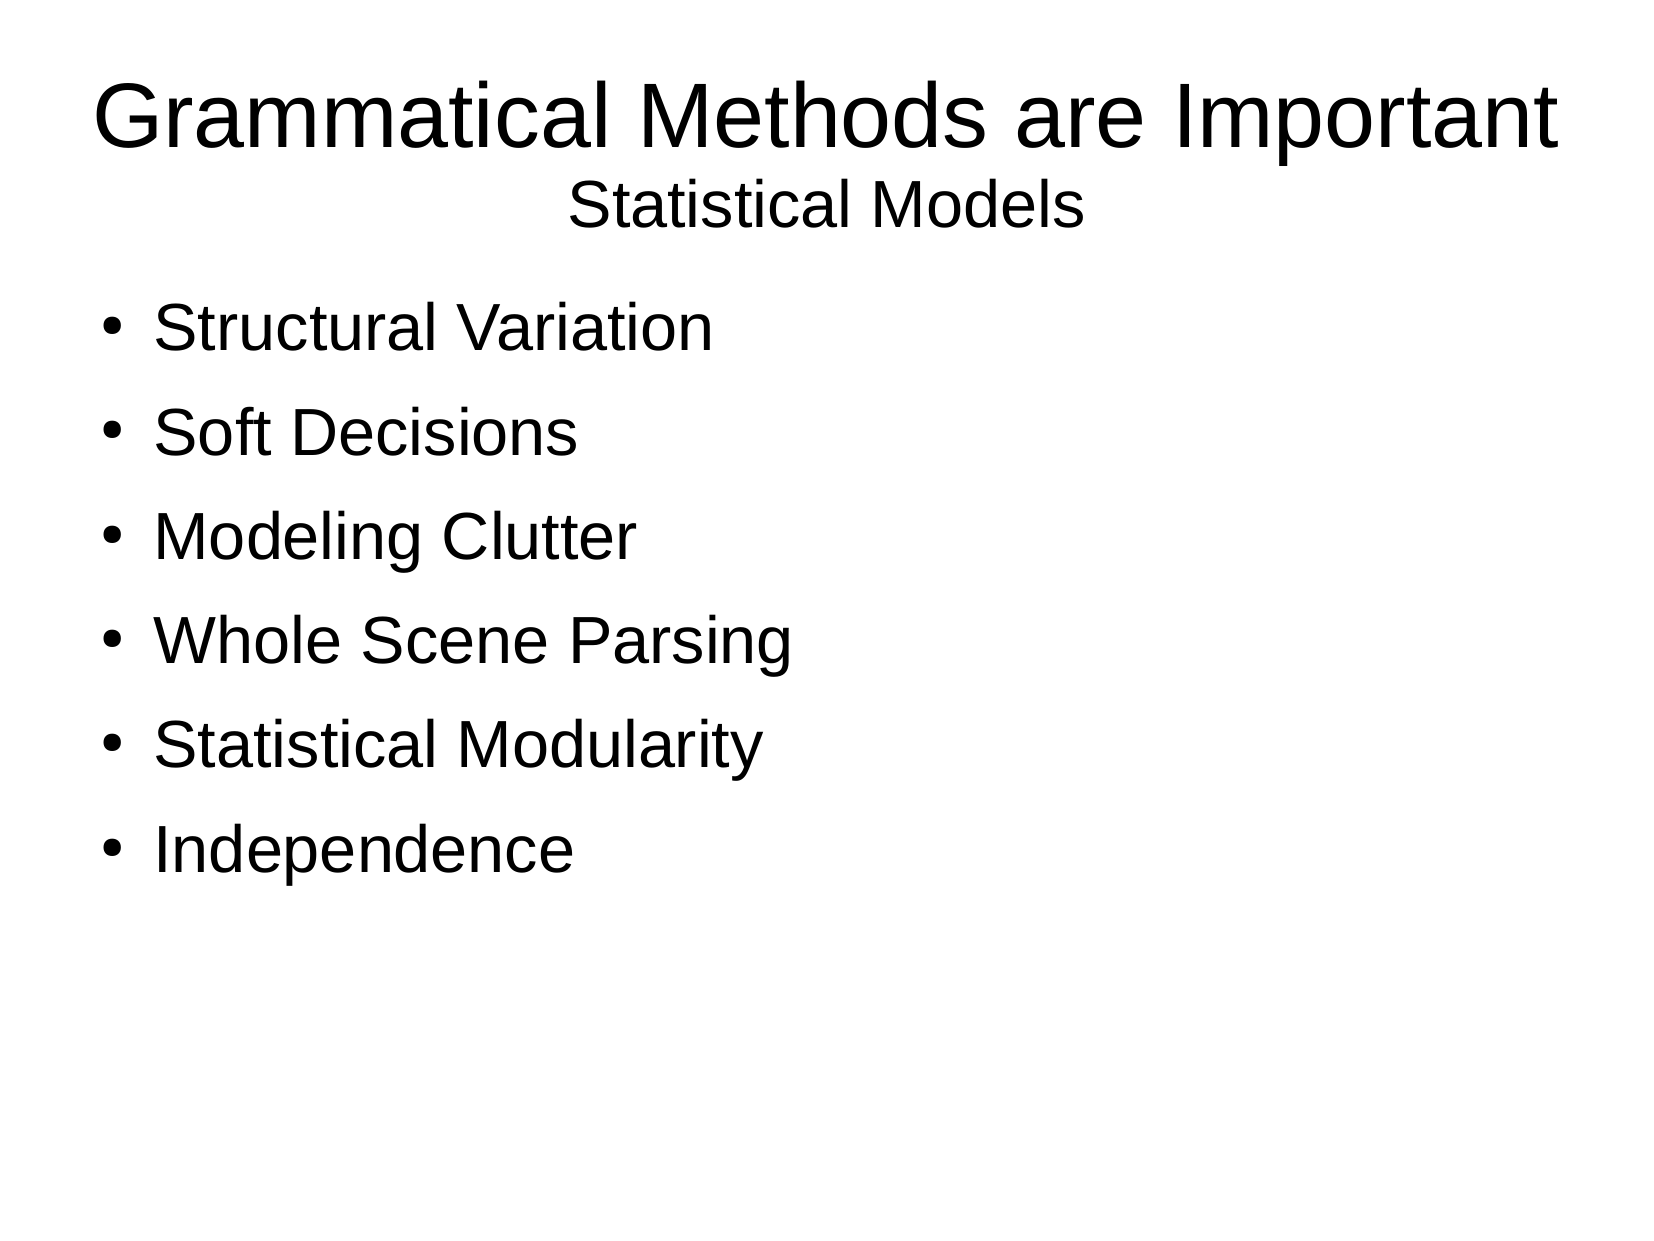

# Grammatical Methods are Important Statistical Models
Structural Variation
Soft Decisions
Modeling Clutter
Whole Scene Parsing
Statistical Modularity
Independence